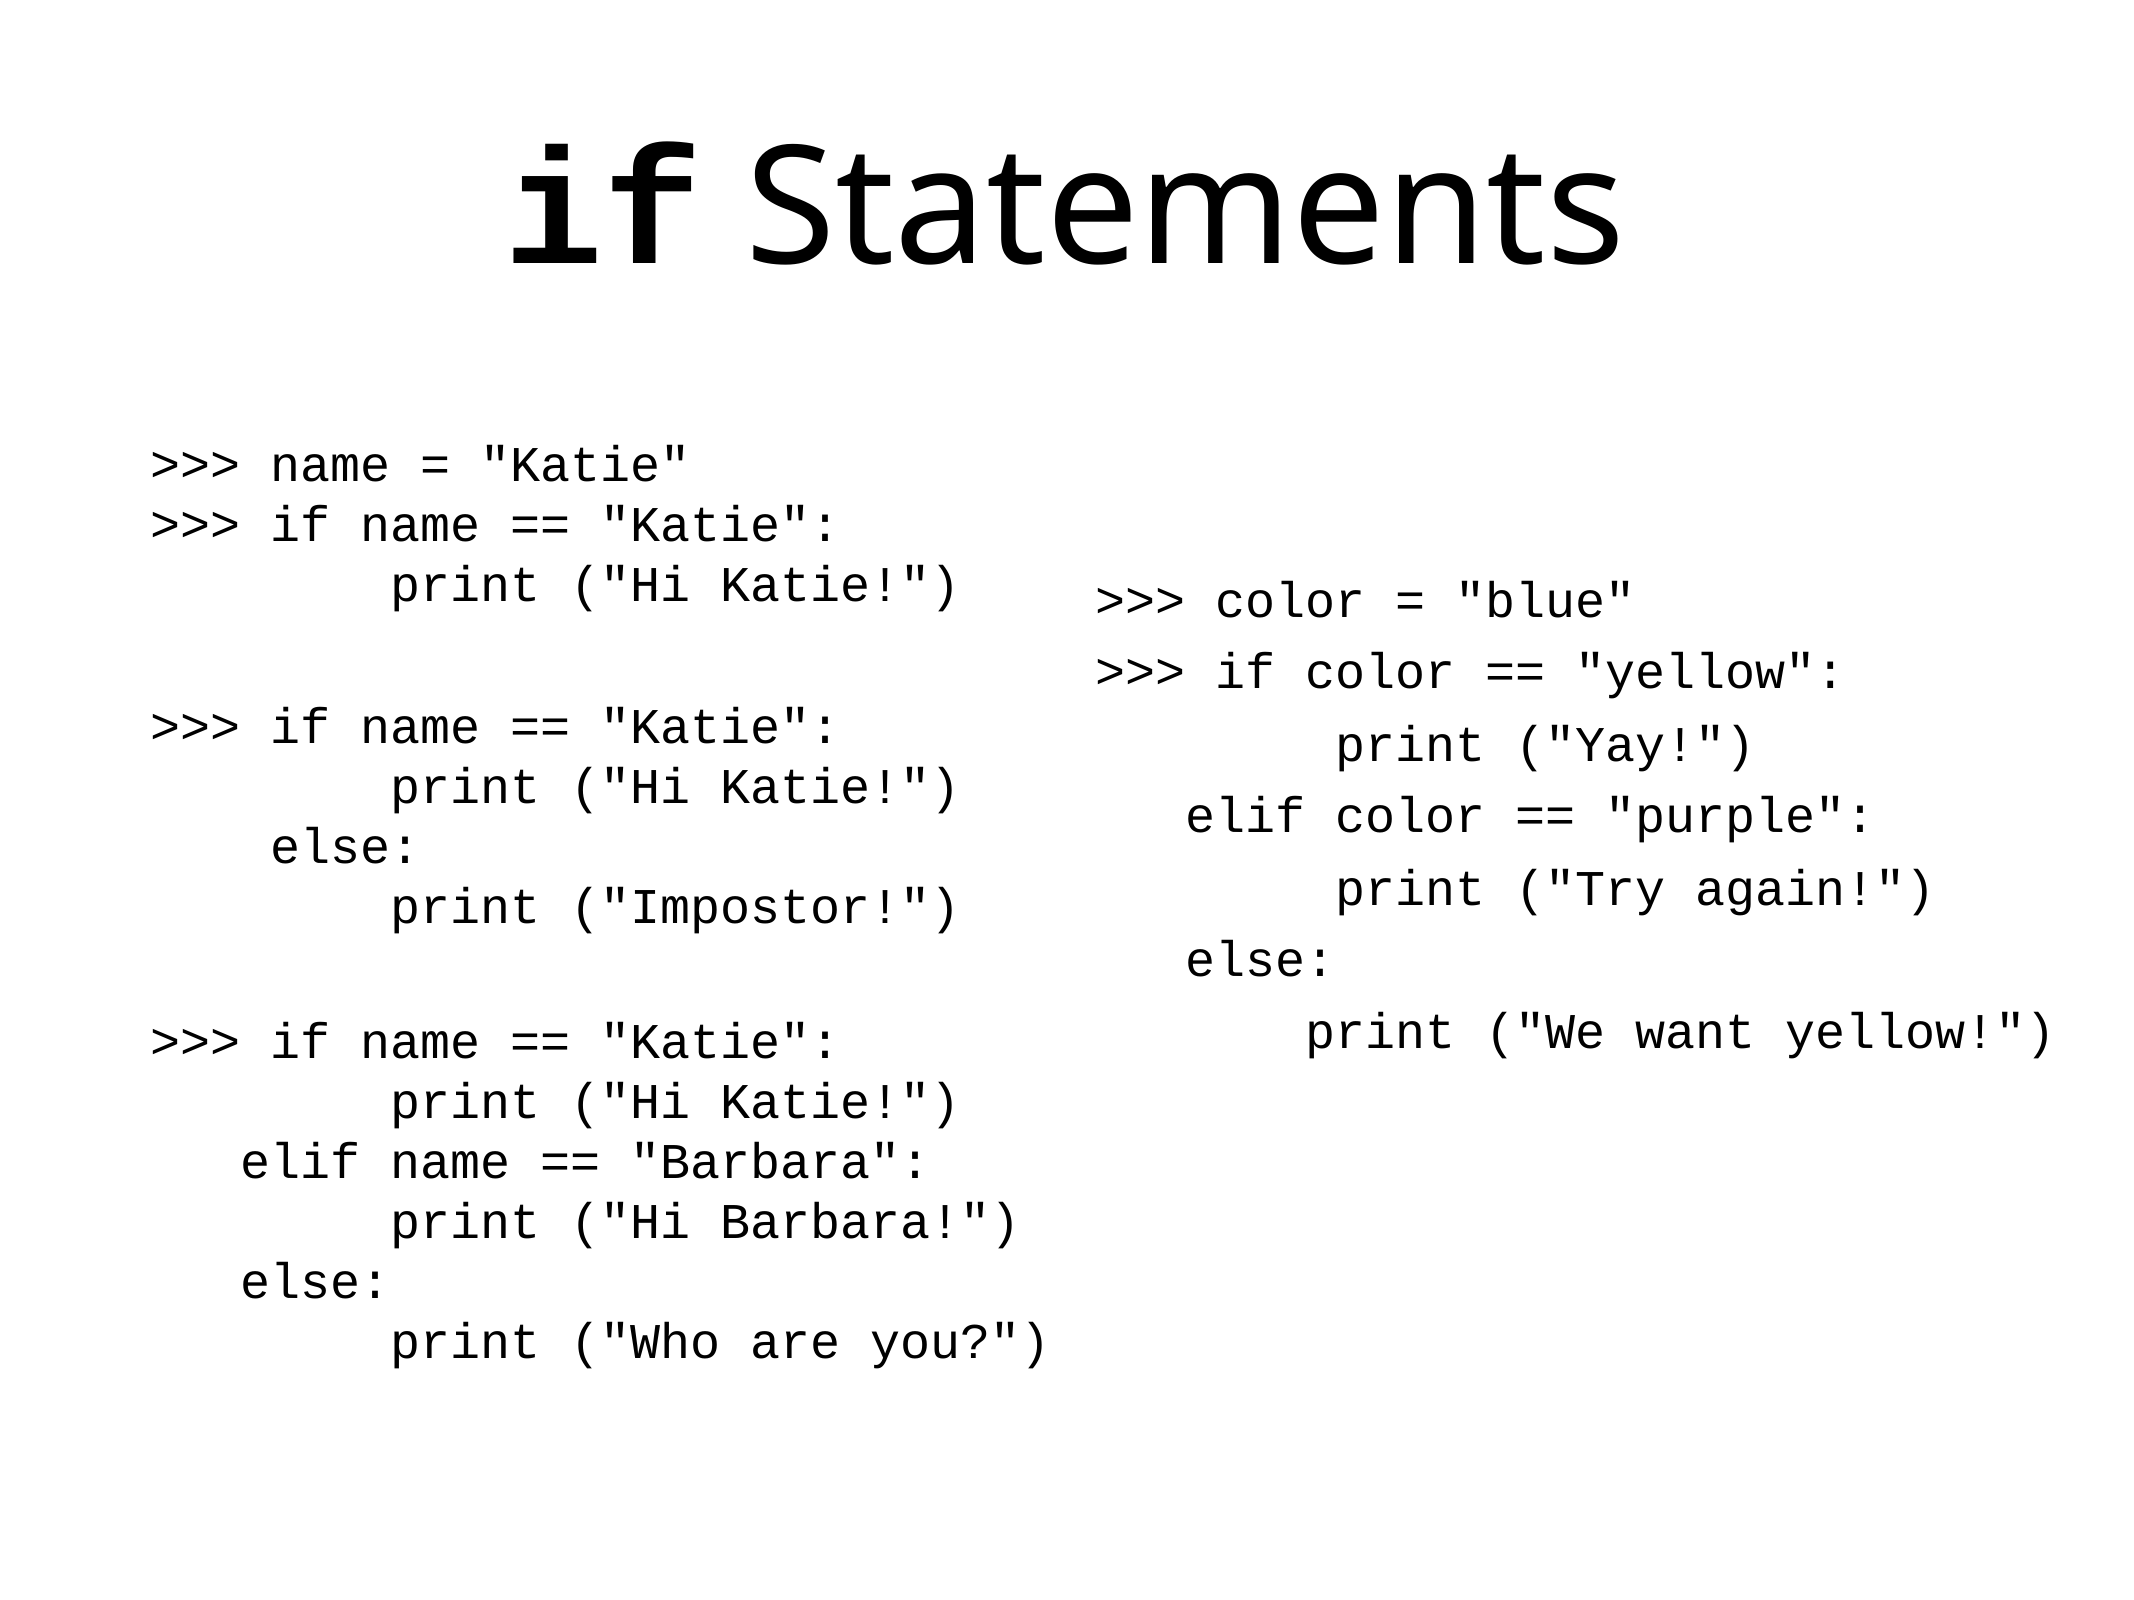

if Statements
>>> name = "Katie"
>>> if name == "Katie":
 print ("Hi Katie!")
>>> color = "blue"
>>> if color == "yellow":
 print ("Yay!")
 elif color == "purple":
 print ("Try again!")
 else:
 print ("We want yellow!")
>>> if name == "Katie":
 print ("Hi Katie!")
 else:
 print ("Impostor!")
>>> if name == "Katie":
 print ("Hi Katie!")
 elif name == "Barbara":
 print ("Hi Barbara!")
 else:
 print ("Who are you?")